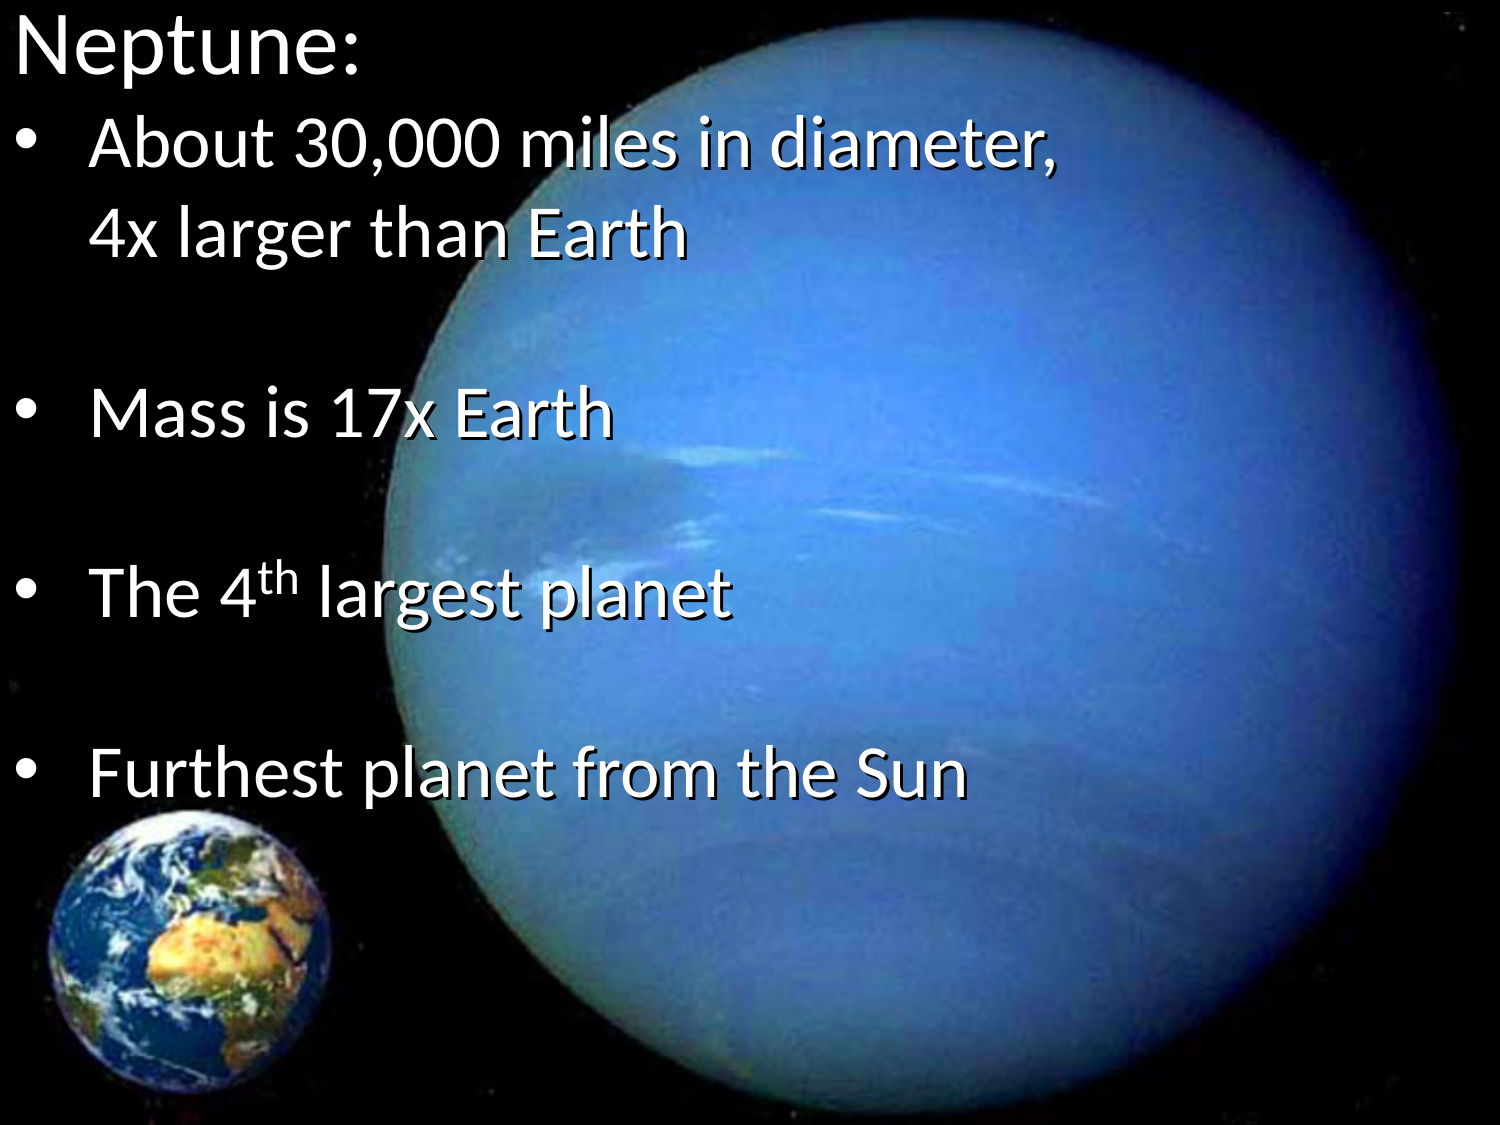

Neptune:
About 30,000 miles in diameter,
	4x larger than Earth
Mass is 17x Earth
The 4th largest planet
Furthest planet from the Sun